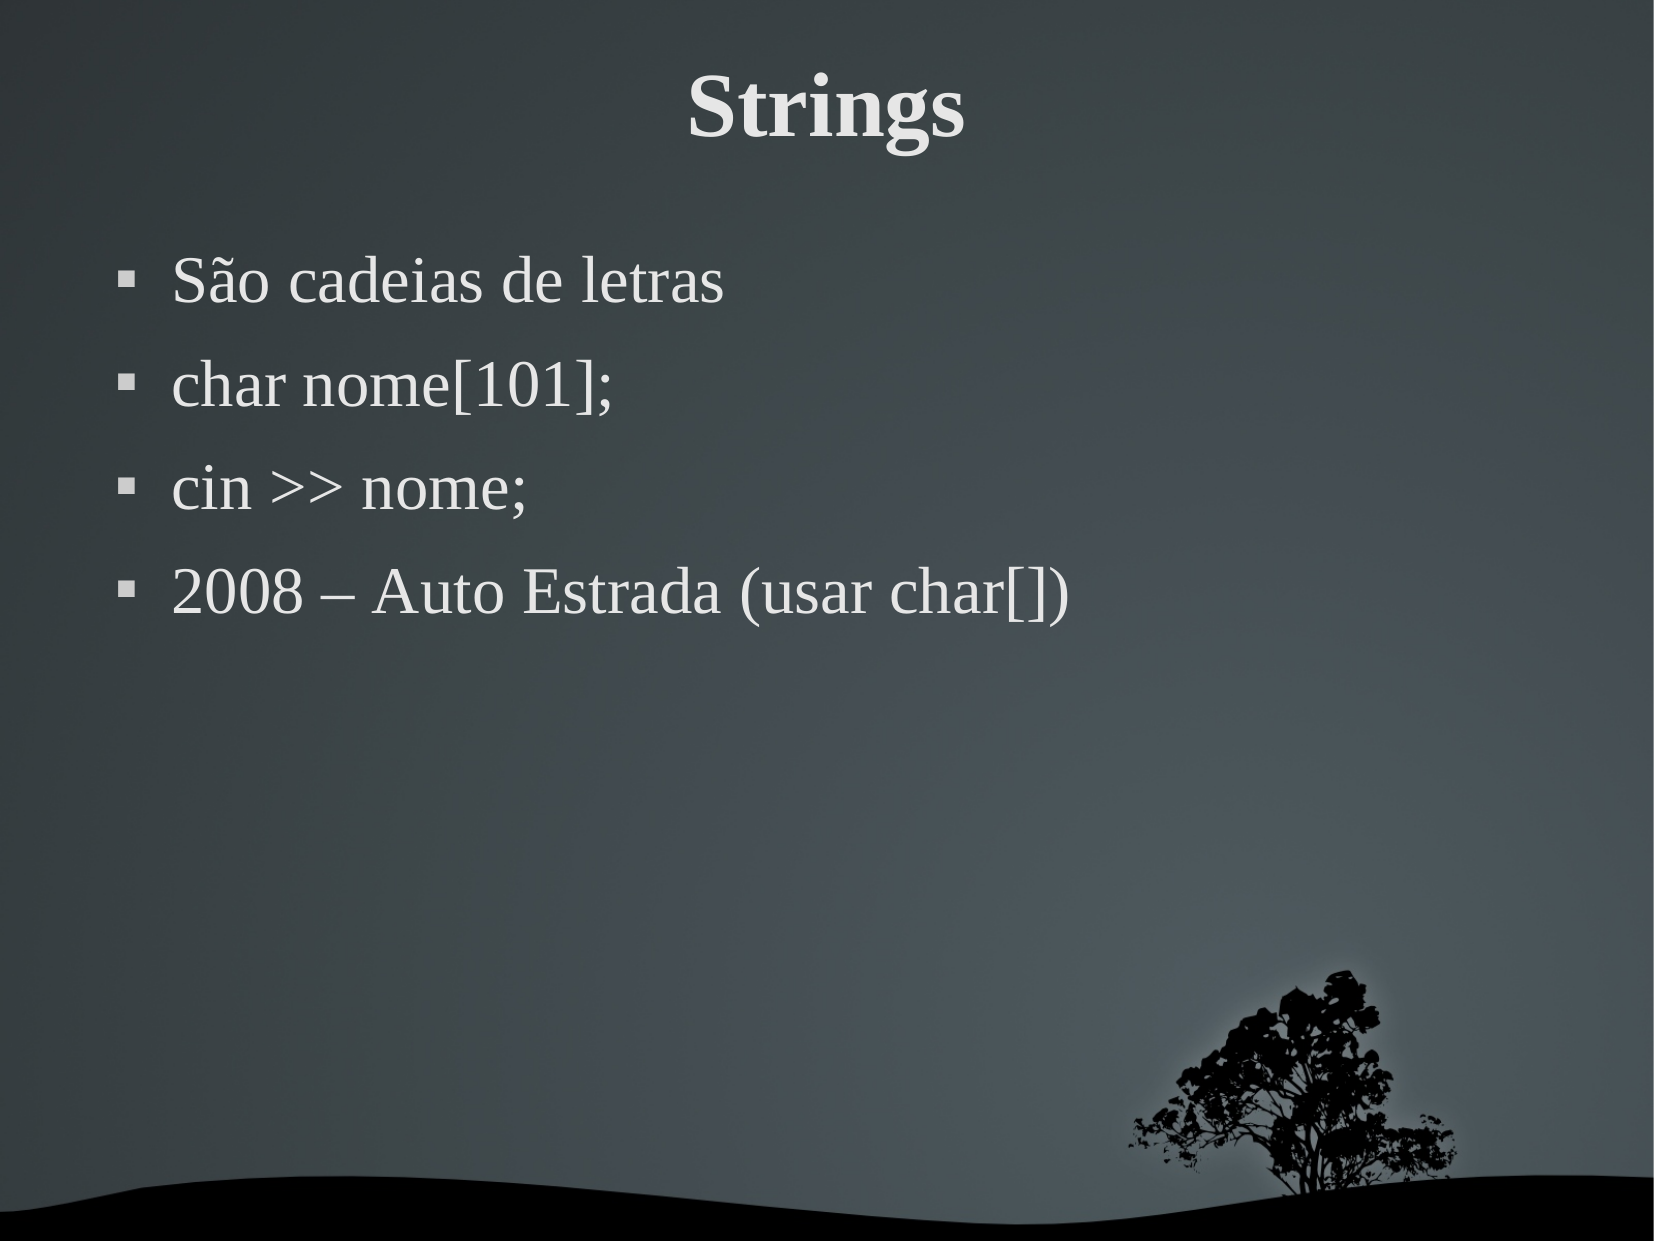

# Strings
São cadeias de letras
char nome[101];
cin >> nome;
2008 – Auto Estrada (usar char[])